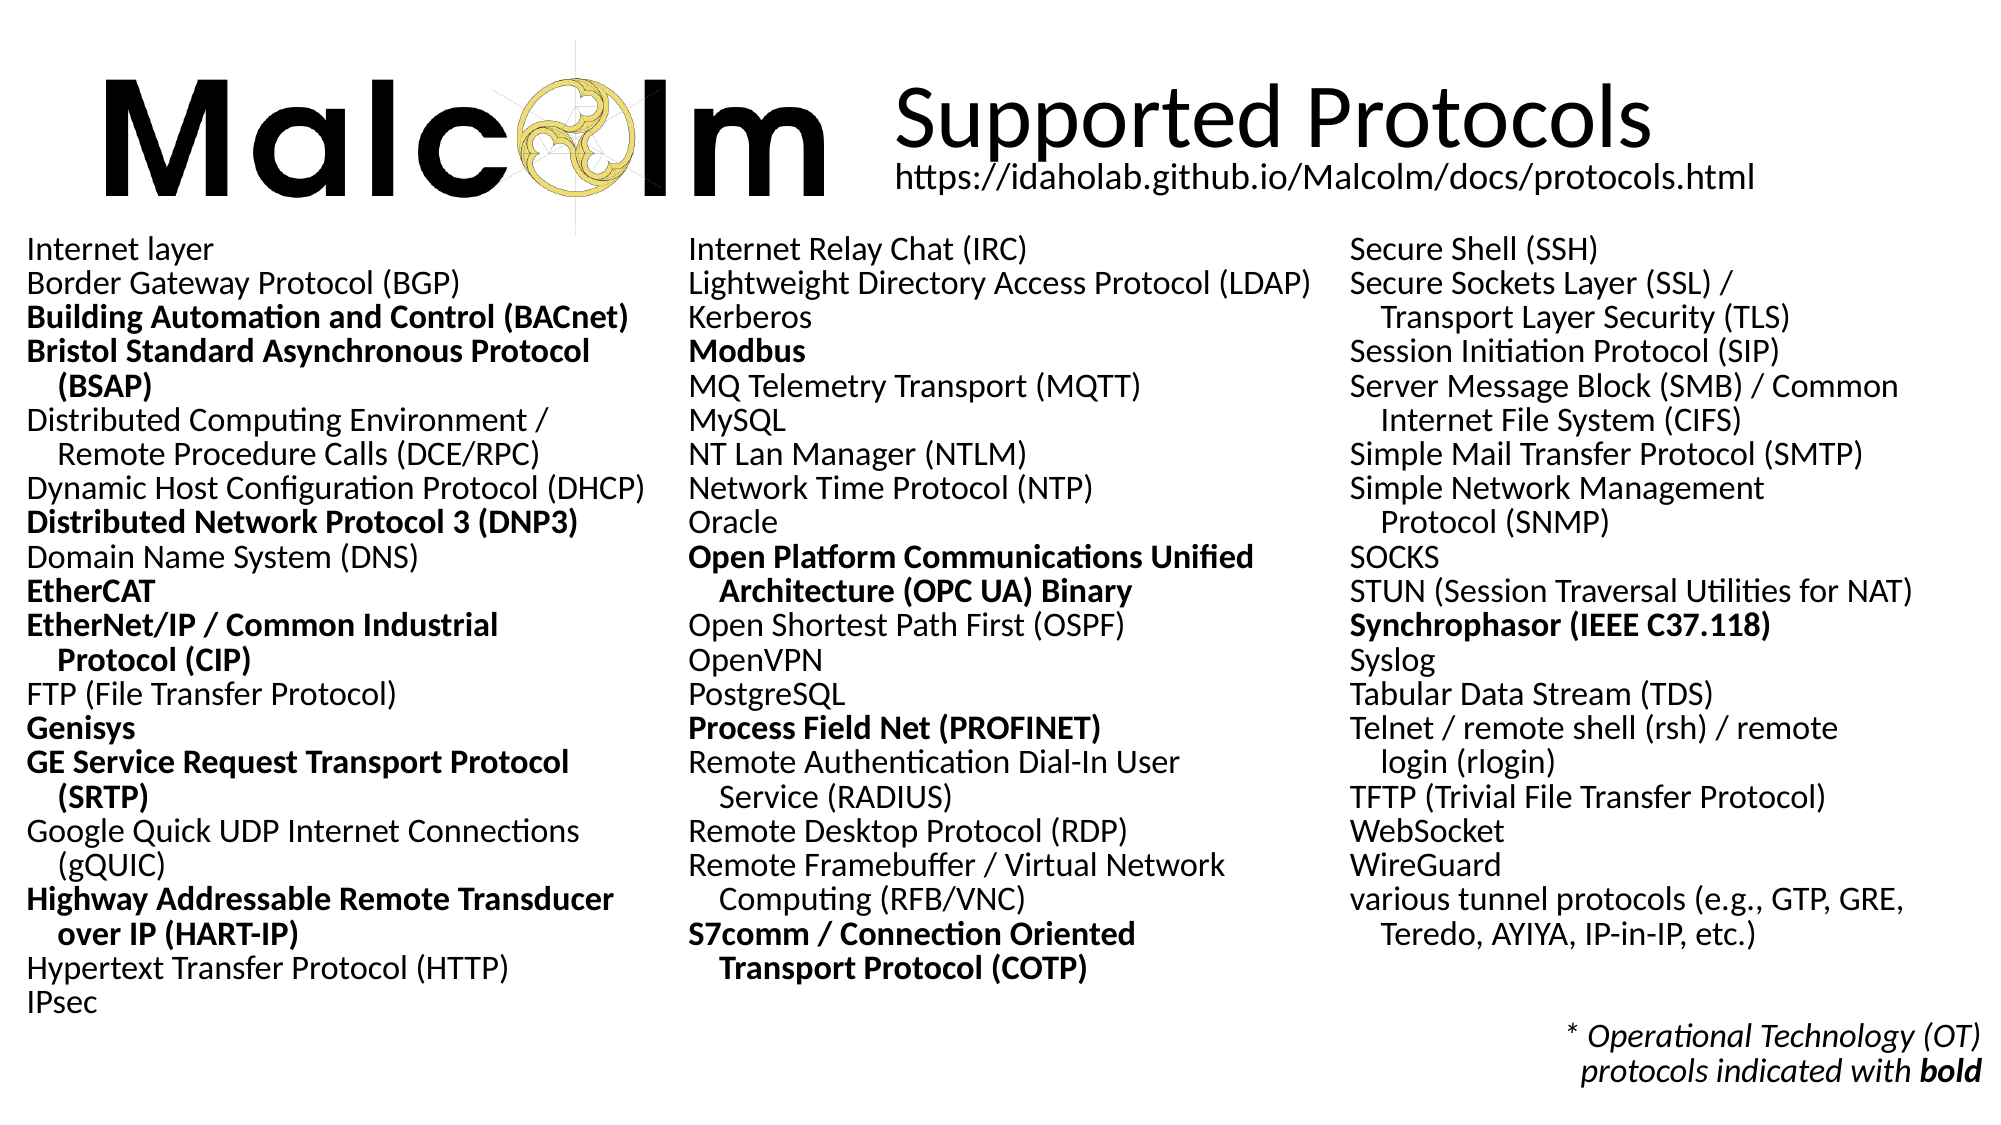

# Supported Protocols
https://idaholab.github.io/Malcolm/docs/protocols.html
| Internet layer Border Gateway Protocol (BGP) Building Automation and Control (BACnet) Bristol Standard Asynchronous Protocol (BSAP) Distributed Computing Environment / Remote Procedure Calls (DCE/RPC) Dynamic Host Configuration Protocol (DHCP) Distributed Network Protocol 3 (DNP3) Domain Name System (DNS) EtherCAT EtherNet/IP / Common Industrial Protocol (CIP) FTP (File Transfer Protocol) Genisys GE Service Request Transport Protocol (SRTP) Google Quick UDP Internet Connections (gQUIC) Highway Addressable Remote Transducer over IP (HART-IP) Hypertext Transfer Protocol (HTTP) IPsec | Internet Relay Chat (IRC) Lightweight Directory Access Protocol (LDAP) Kerberos Modbus MQ Telemetry Transport (MQTT) MySQL NT Lan Manager (NTLM) Network Time Protocol (NTP) Oracle Open Platform Communications Unified Architecture (OPC UA) Binary Open Shortest Path First (OSPF) OpenVPN PostgreSQL Process Field Net (PROFINET) Remote Authentication Dial-In User Service (RADIUS) Remote Desktop Protocol (RDP) Remote Framebuffer / Virtual Network Computing (RFB/VNC) S7comm / Connection Oriented Transport Protocol (COTP) | Secure Shell (SSH) Secure Sockets Layer (SSL) / Transport Layer Security (TLS) Session Initiation Protocol (SIP) Server Message Block (SMB) / Common Internet File System (CIFS) Simple Mail Transfer Protocol (SMTP) Simple Network Management Protocol (SNMP) SOCKS STUN (Session Traversal Utilities for NAT) Synchrophasor (IEEE C37.118) Syslog Tabular Data Stream (TDS) Telnet / remote shell (rsh) / remote login (rlogin) TFTP (Trivial File Transfer Protocol) WebSocket WireGuard various tunnel protocols (e.g., GTP, GRE, Teredo, AYIYA, IP-in-IP, etc.) \* Operational Technology (OT) protocols indicated with bold |
| --- | --- | --- |